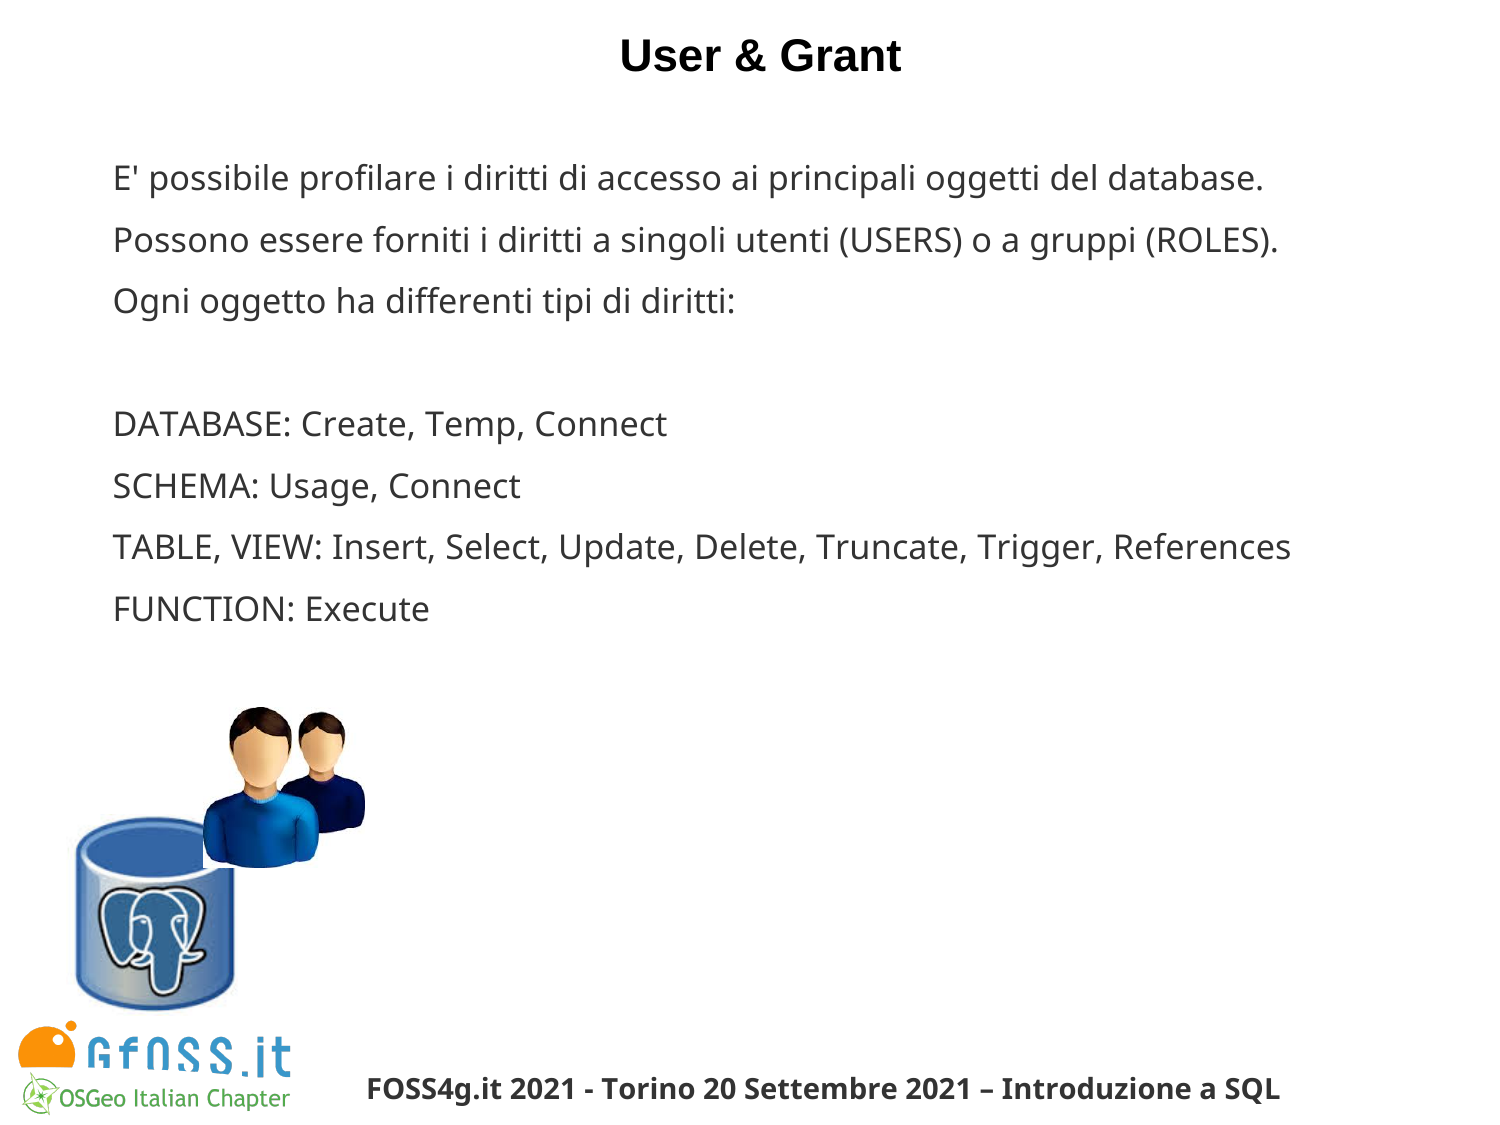

# User & Grant
E' possibile profilare i diritti di accesso ai principali oggetti del database.
Possono essere forniti i diritti a singoli utenti (USERS) o a gruppi (ROLES).
Ogni oggetto ha differenti tipi di diritti:
DATABASE: Create, Temp, Connect
SCHEMA: Usage, Connect
TABLE, VIEW: Insert, Select, Update, Delete, Truncate, Trigger, References
FUNCTION: Execute